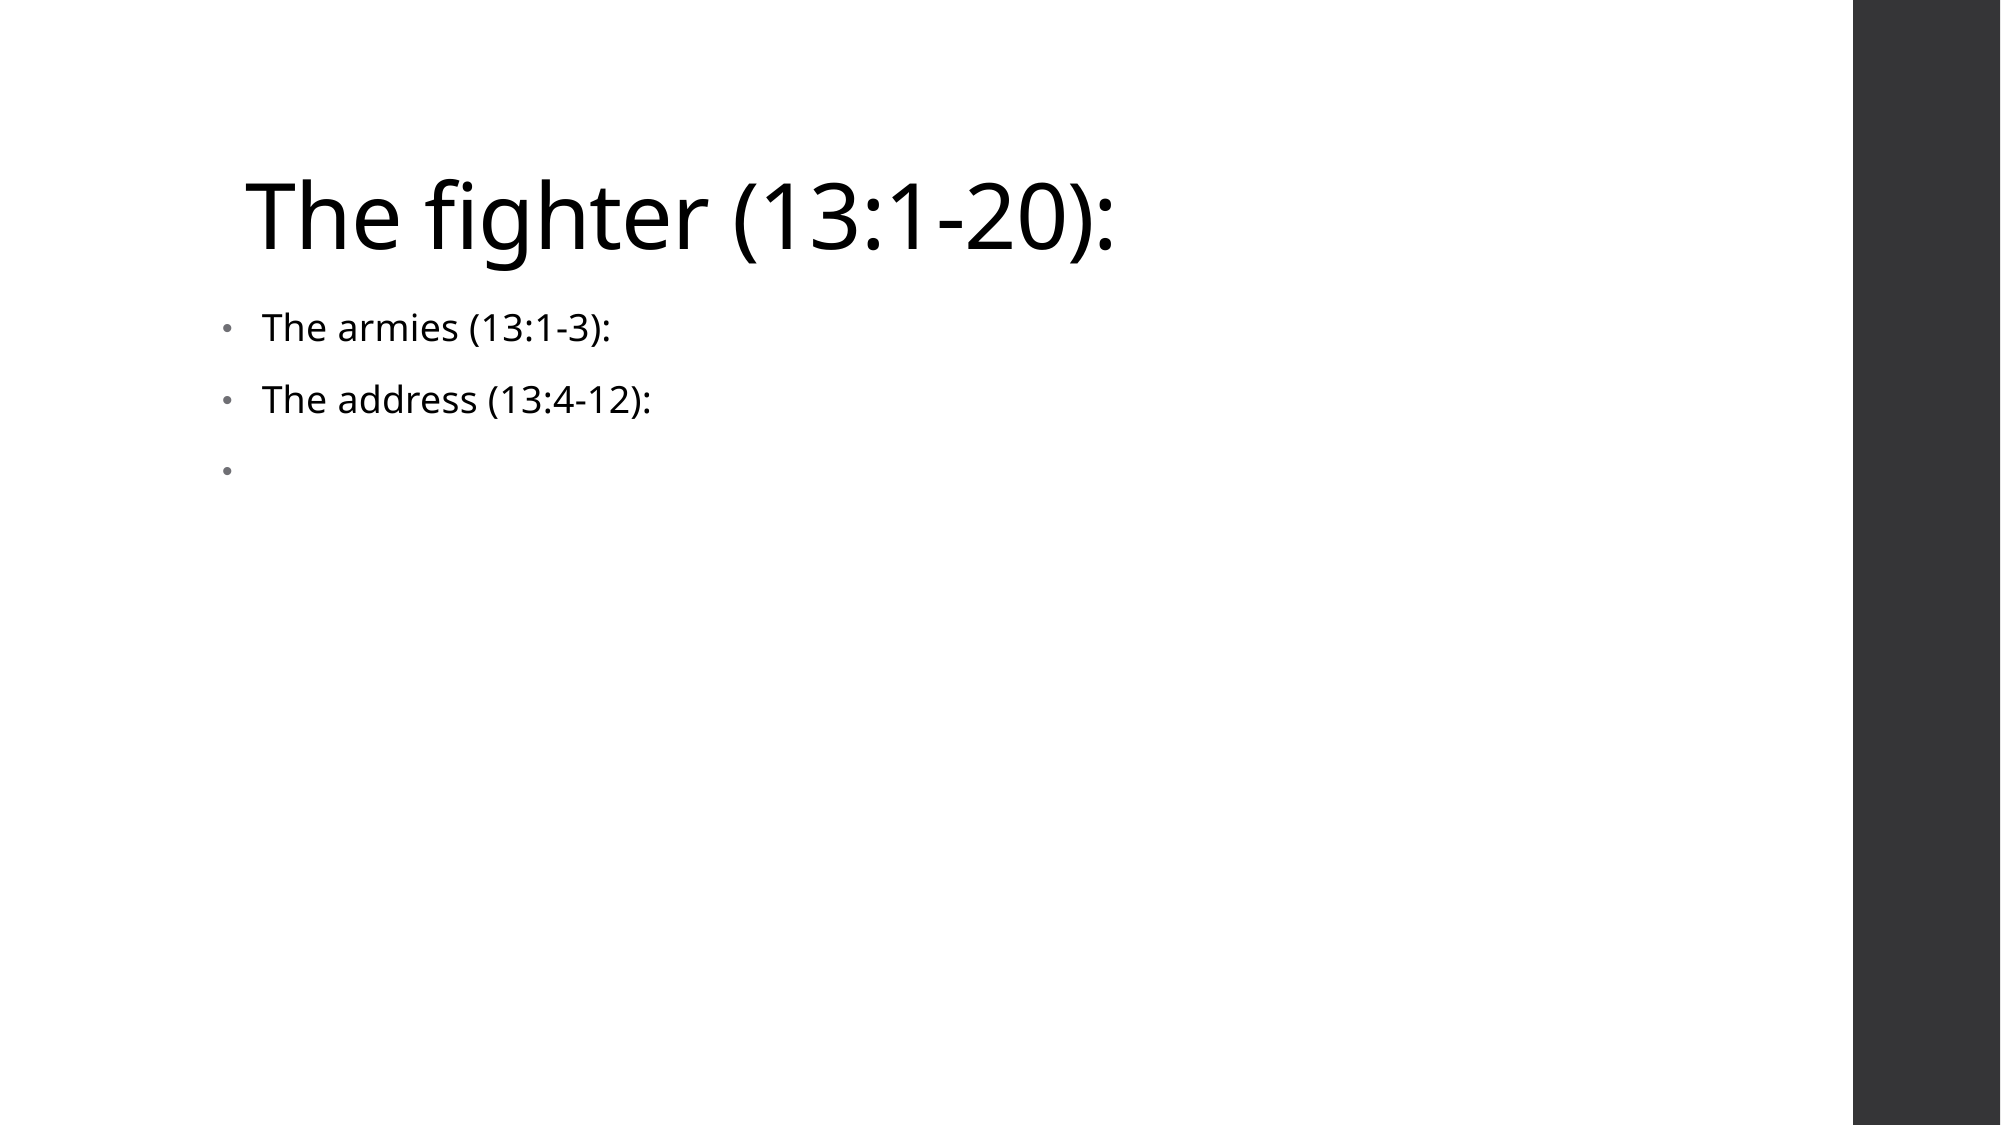

# The fighter (13:1-20):
 The armies (13:1-3):
 The address (13:4-12):